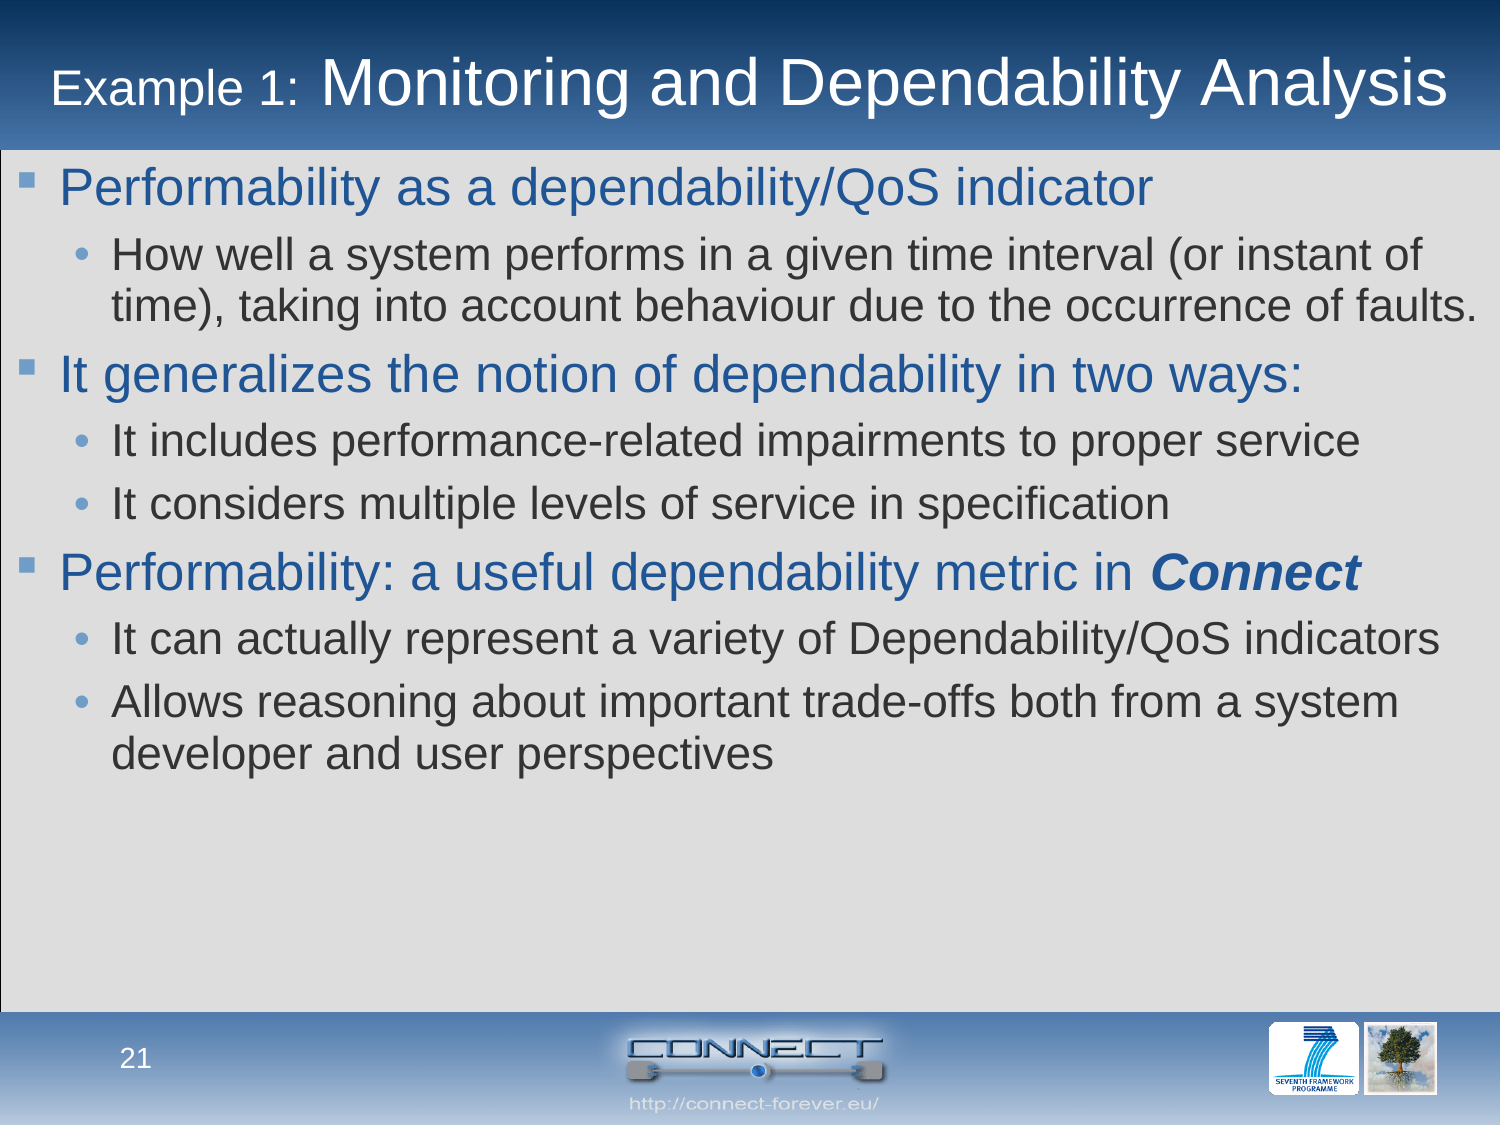

# Example 1: Monitoring and Dependability Analysis
Performability as a dependability/QoS indicator
How well a system performs in a given time interval (or instant of time), taking into account behaviour due to the occurrence of faults.
It generalizes the notion of dependability in two ways:
It includes performance-related impairments to proper service
It considers multiple levels of service in specification
Performability: a useful dependability metric in Connect
It can actually represent a variety of Dependability/QoS indicators
Allows reasoning about important trade-offs both from a system developer and user perspectives
21